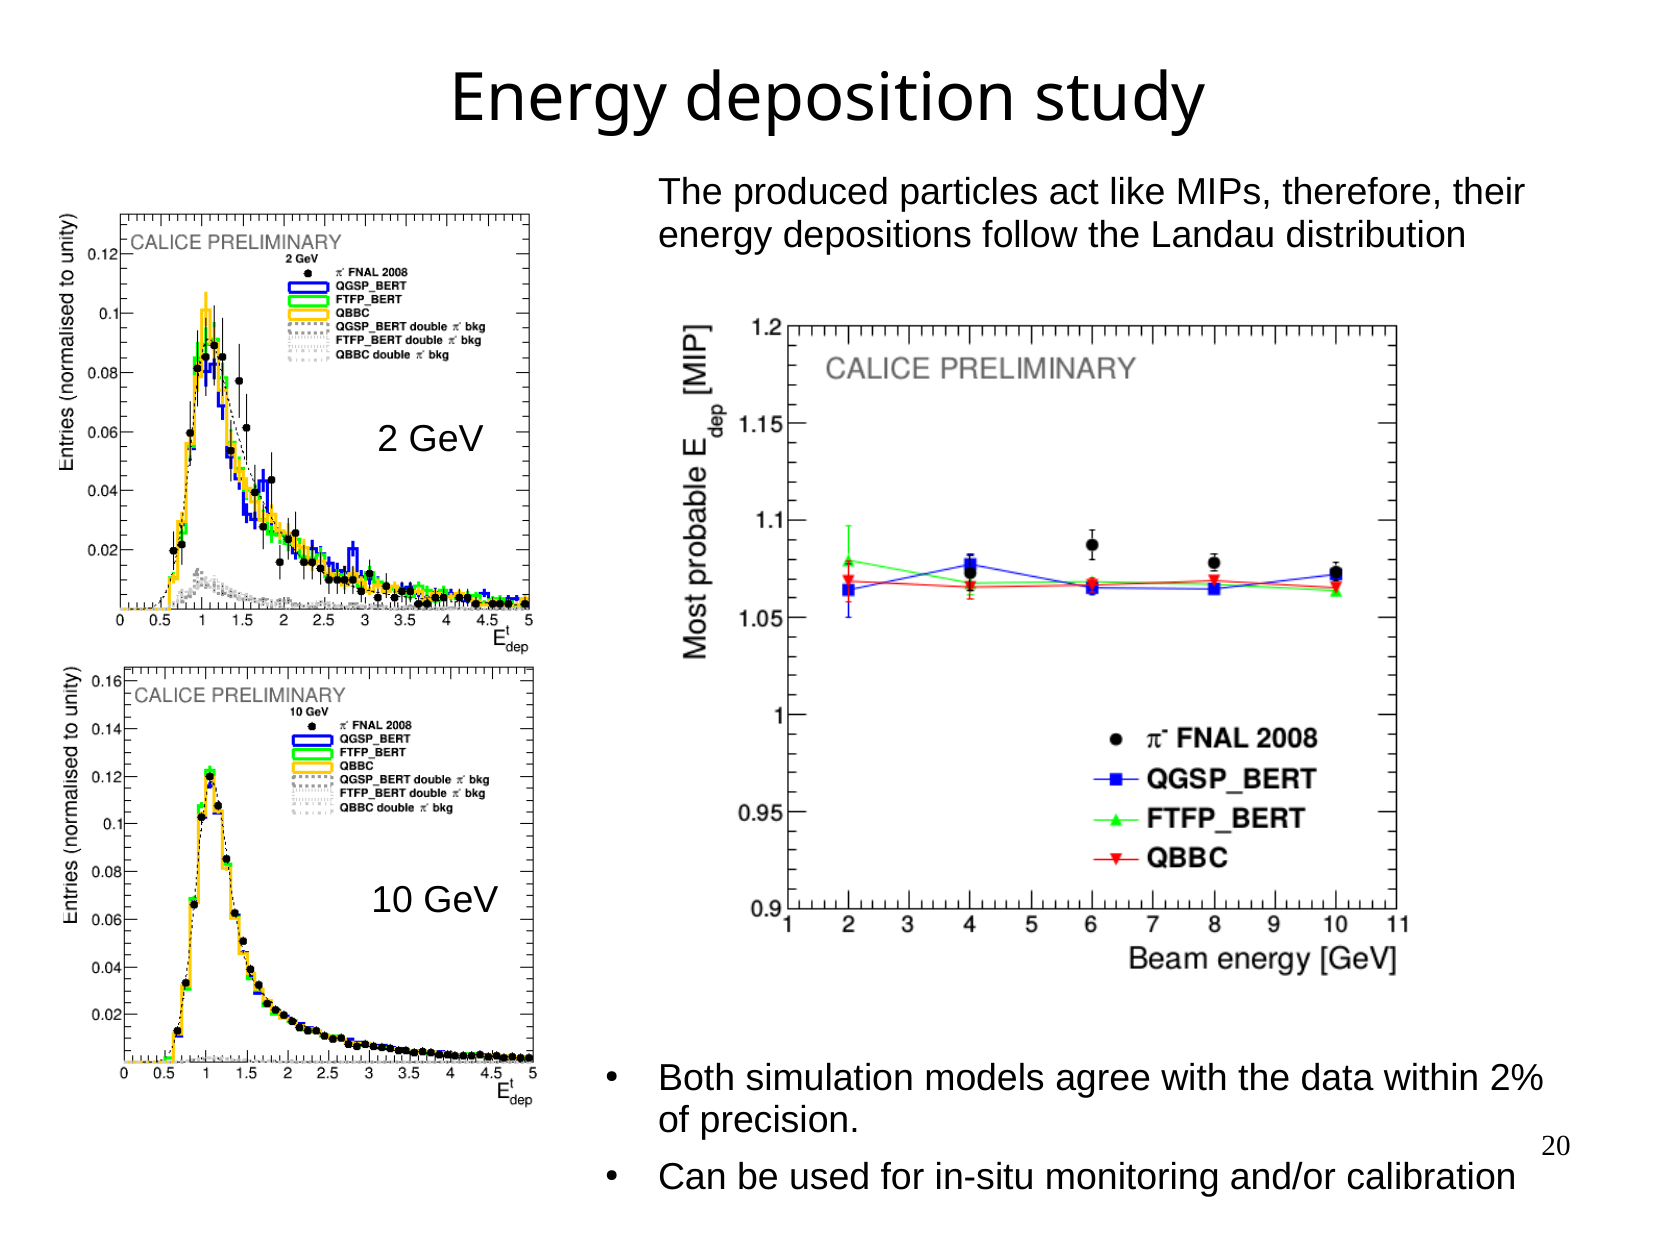

# Energy deposition study
The produced particles act like MIPs, therefore, their energy depositions follow the Landau distribution
2 GeV
10 GeV
Both simulation models agree with the data within 2% of precision.
Can be used for in-situ monitoring and/or calibration
20